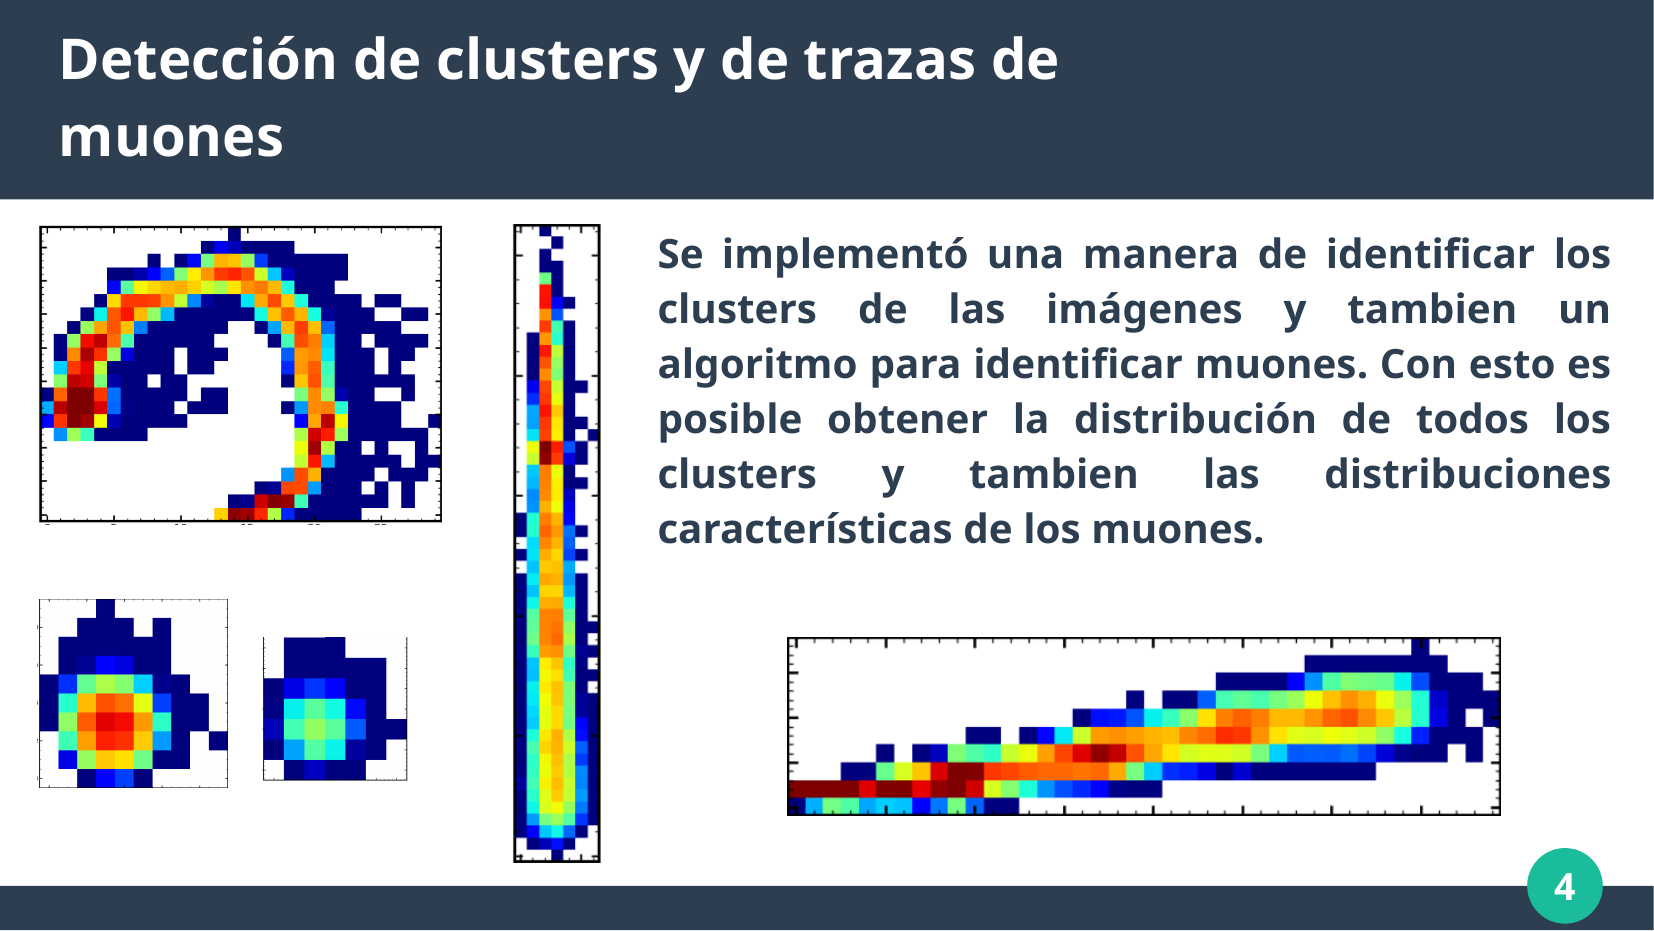

# Detección de clusters y de trazas de muones
Se implementó una manera de identificar los clusters de las imágenes y tambien un algoritmo para identificar muones. Con esto es posible obtener la distribución de todos los clusters y tambien las distribuciones características de los muones.